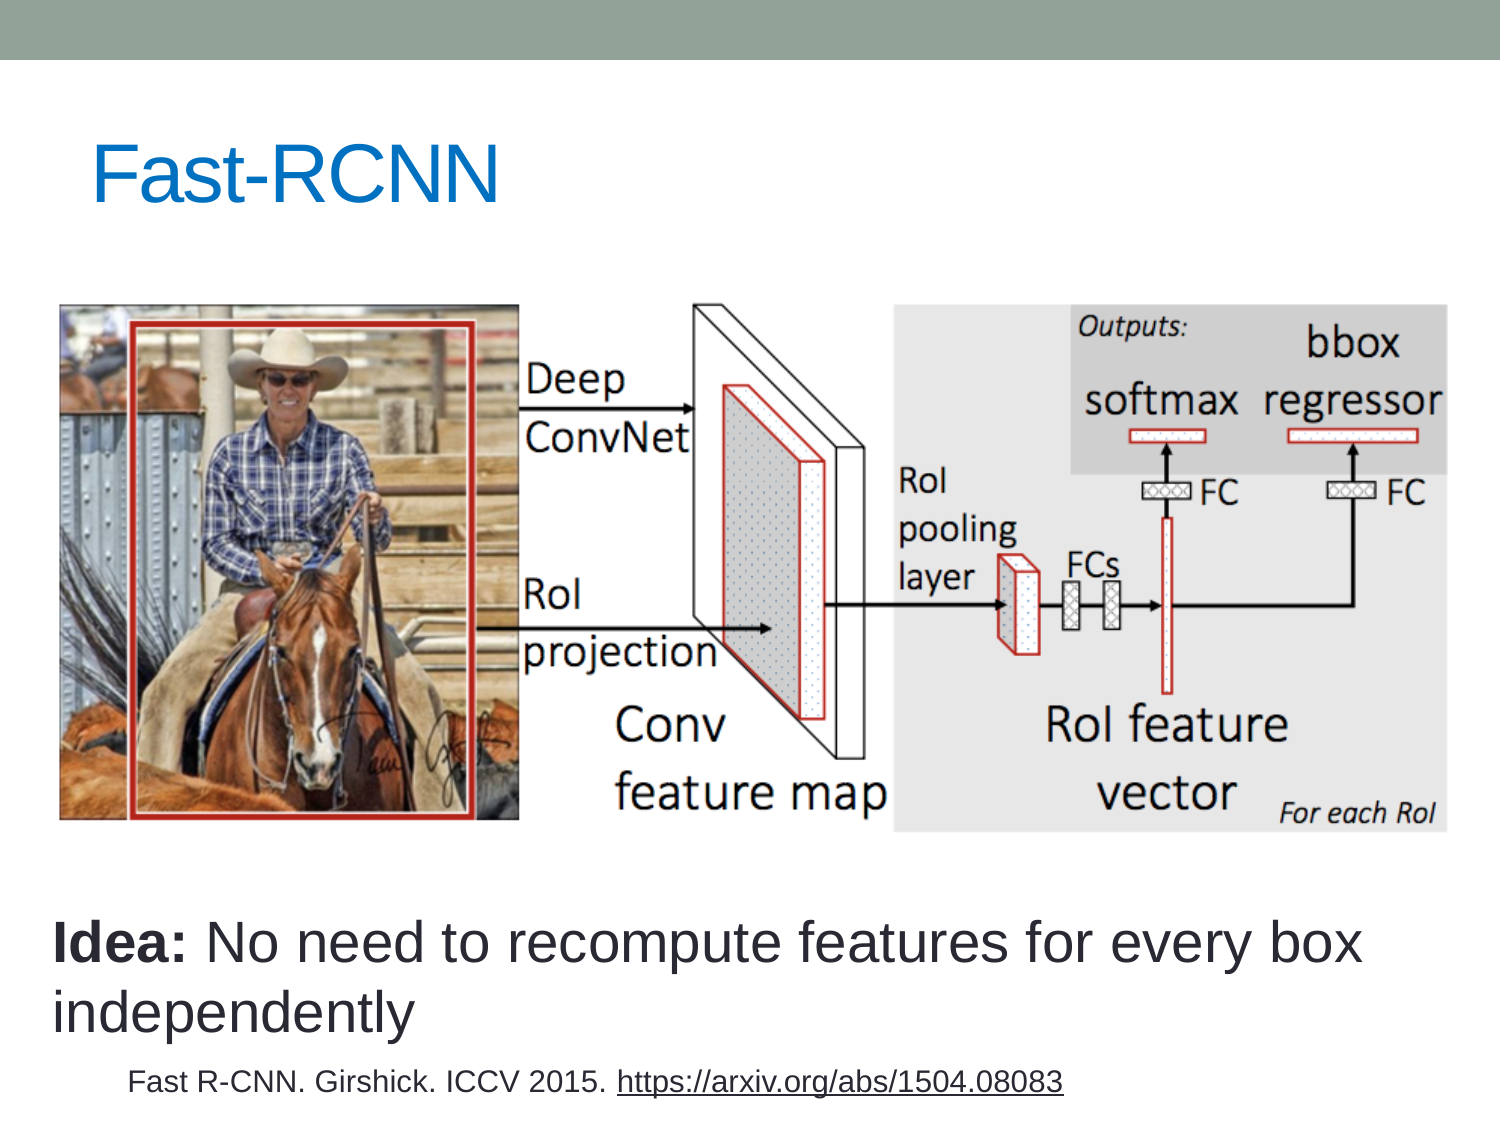

# Fast-RCNN
Idea: No need to recompute features for every box
independently
Fast R-CNN. Girshick. ICCV 2015. https://arxiv.org/abs/1504.08083